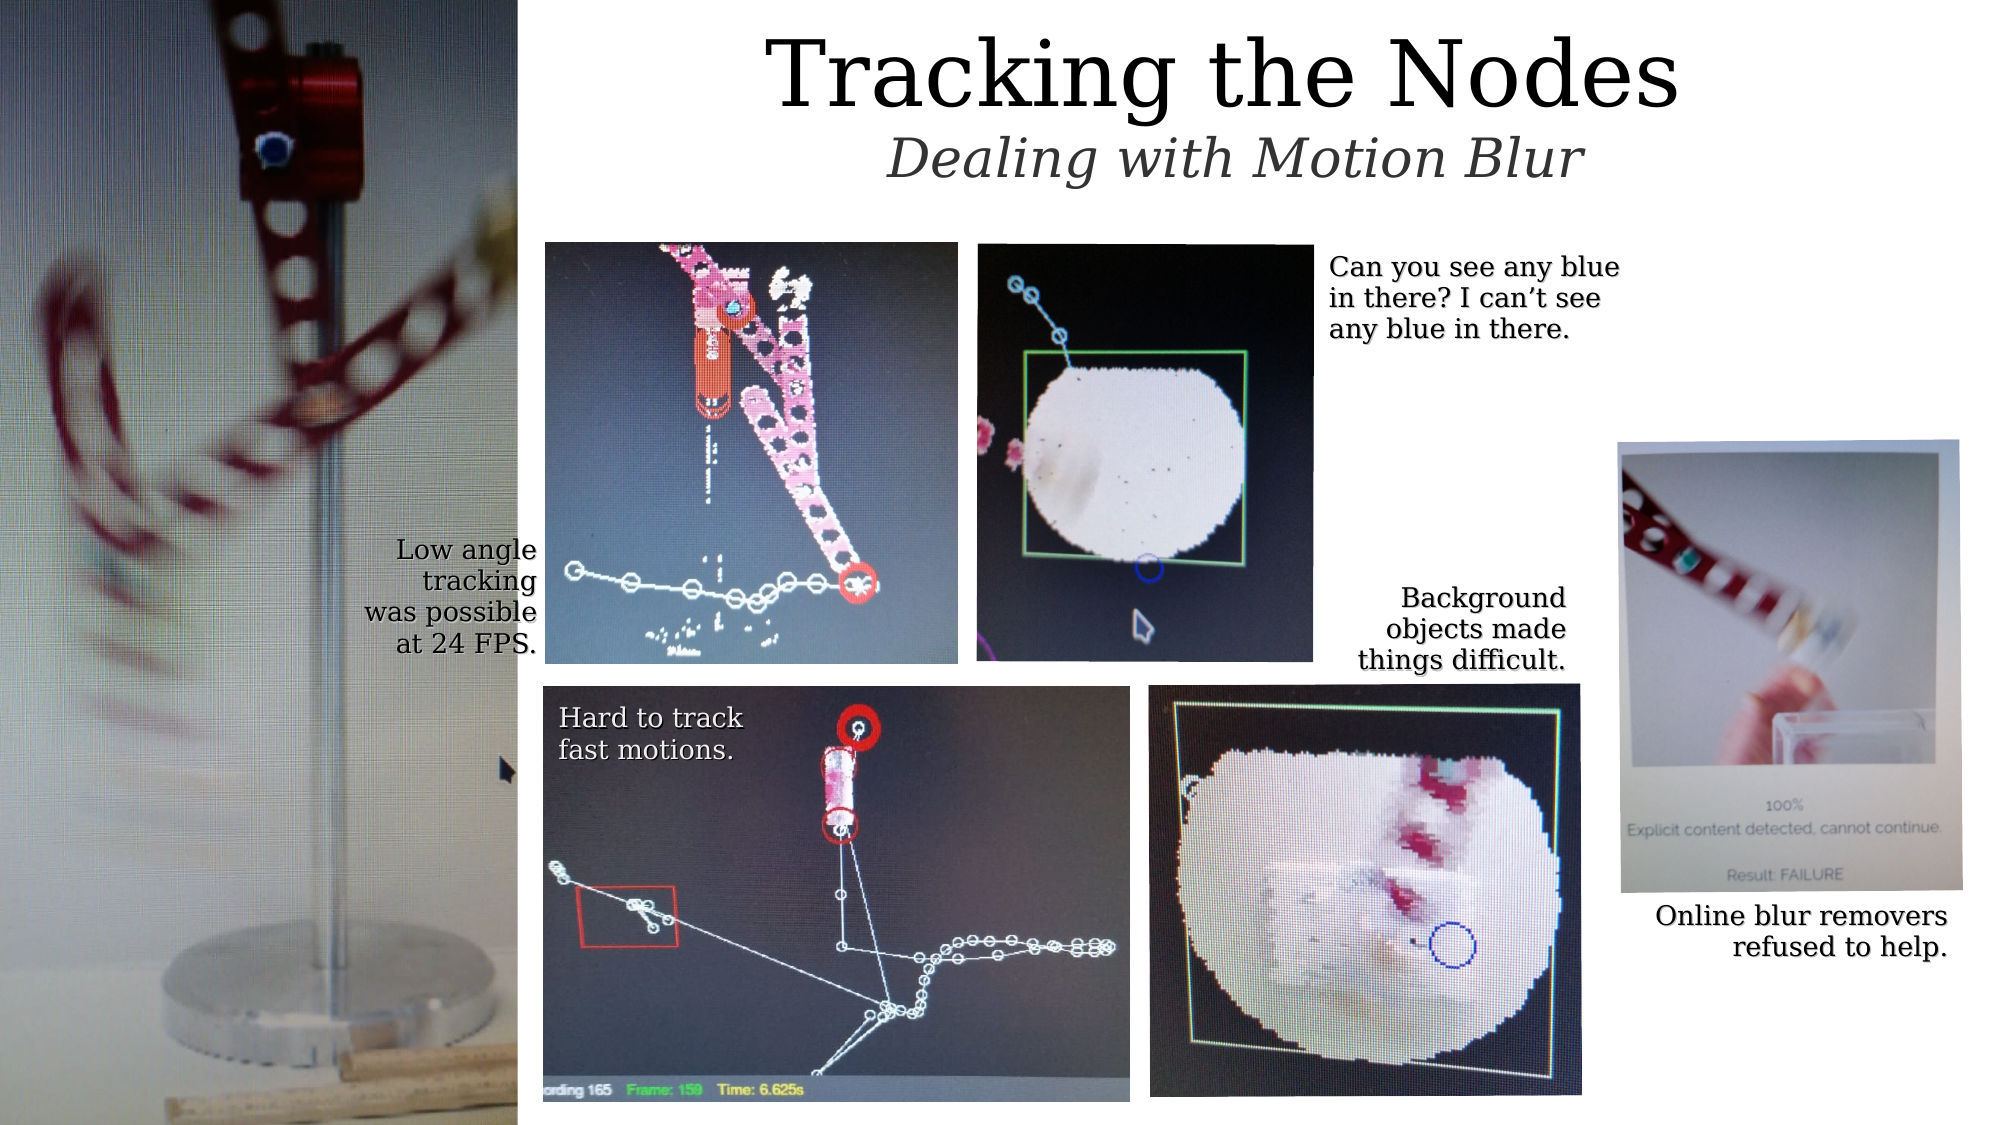

# Tracking the Nodes
Dealing with Motion Blur
Can you see any blue in there? I can’t see any blue in there.
Low angle tracking was possible at 24 FPS.
Background objects made things difficult.
Hard to track fast motions.
Online blur removers refused to help.